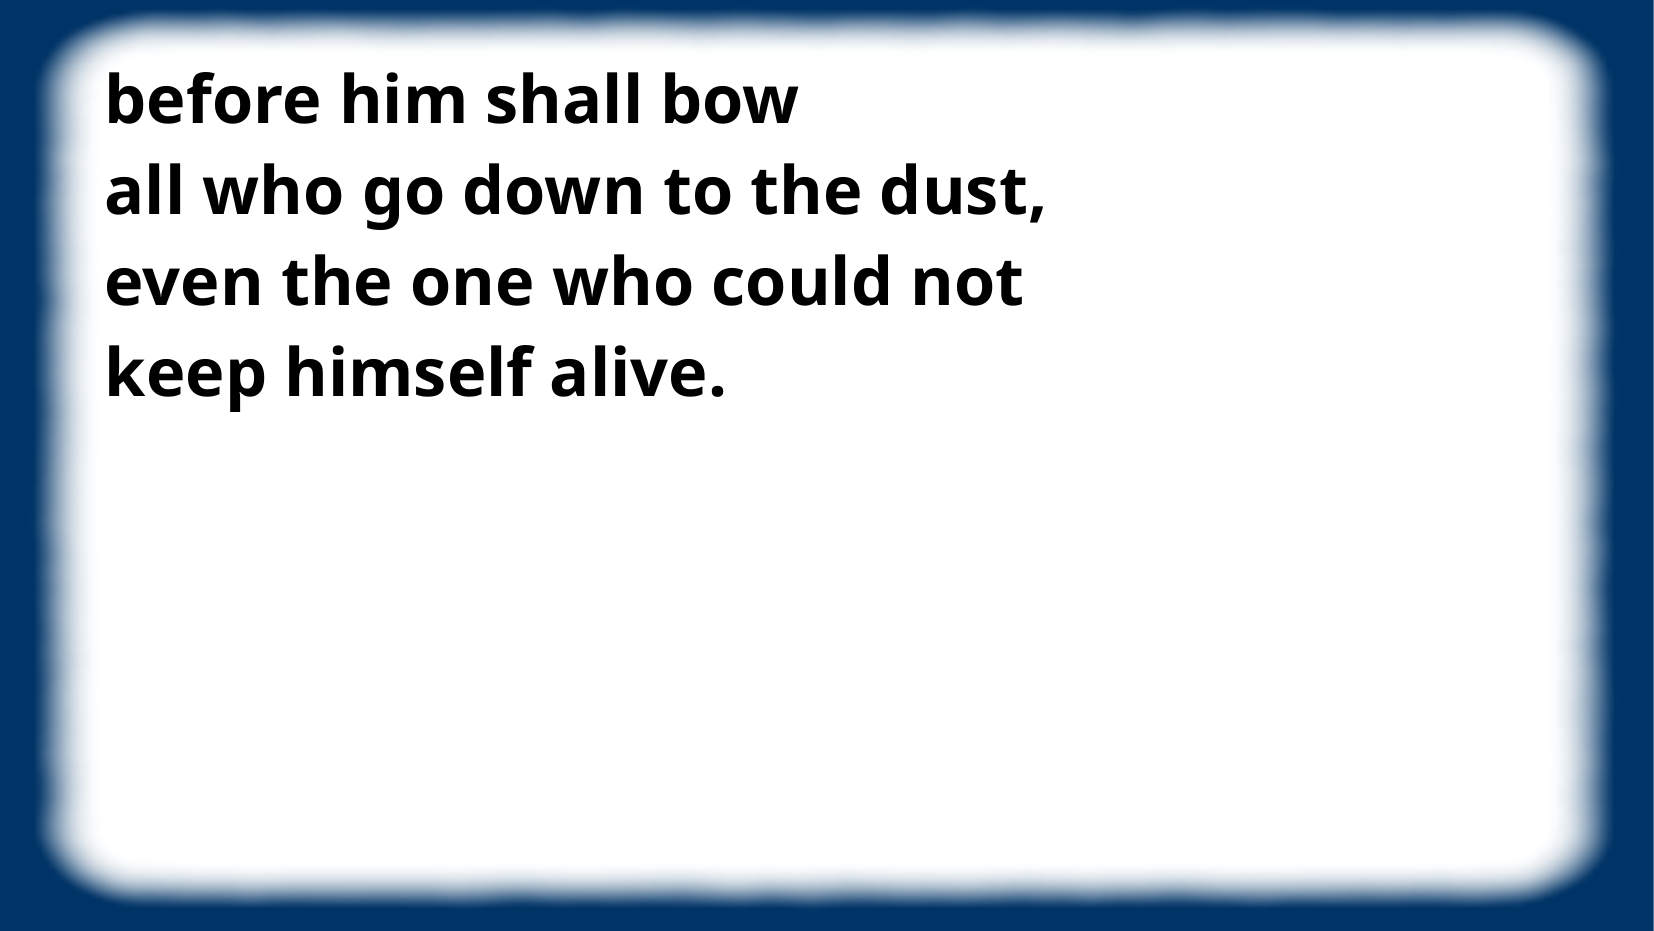

before him shall bow
all who go down to the dust,
even the one who could not
keep himself alive.